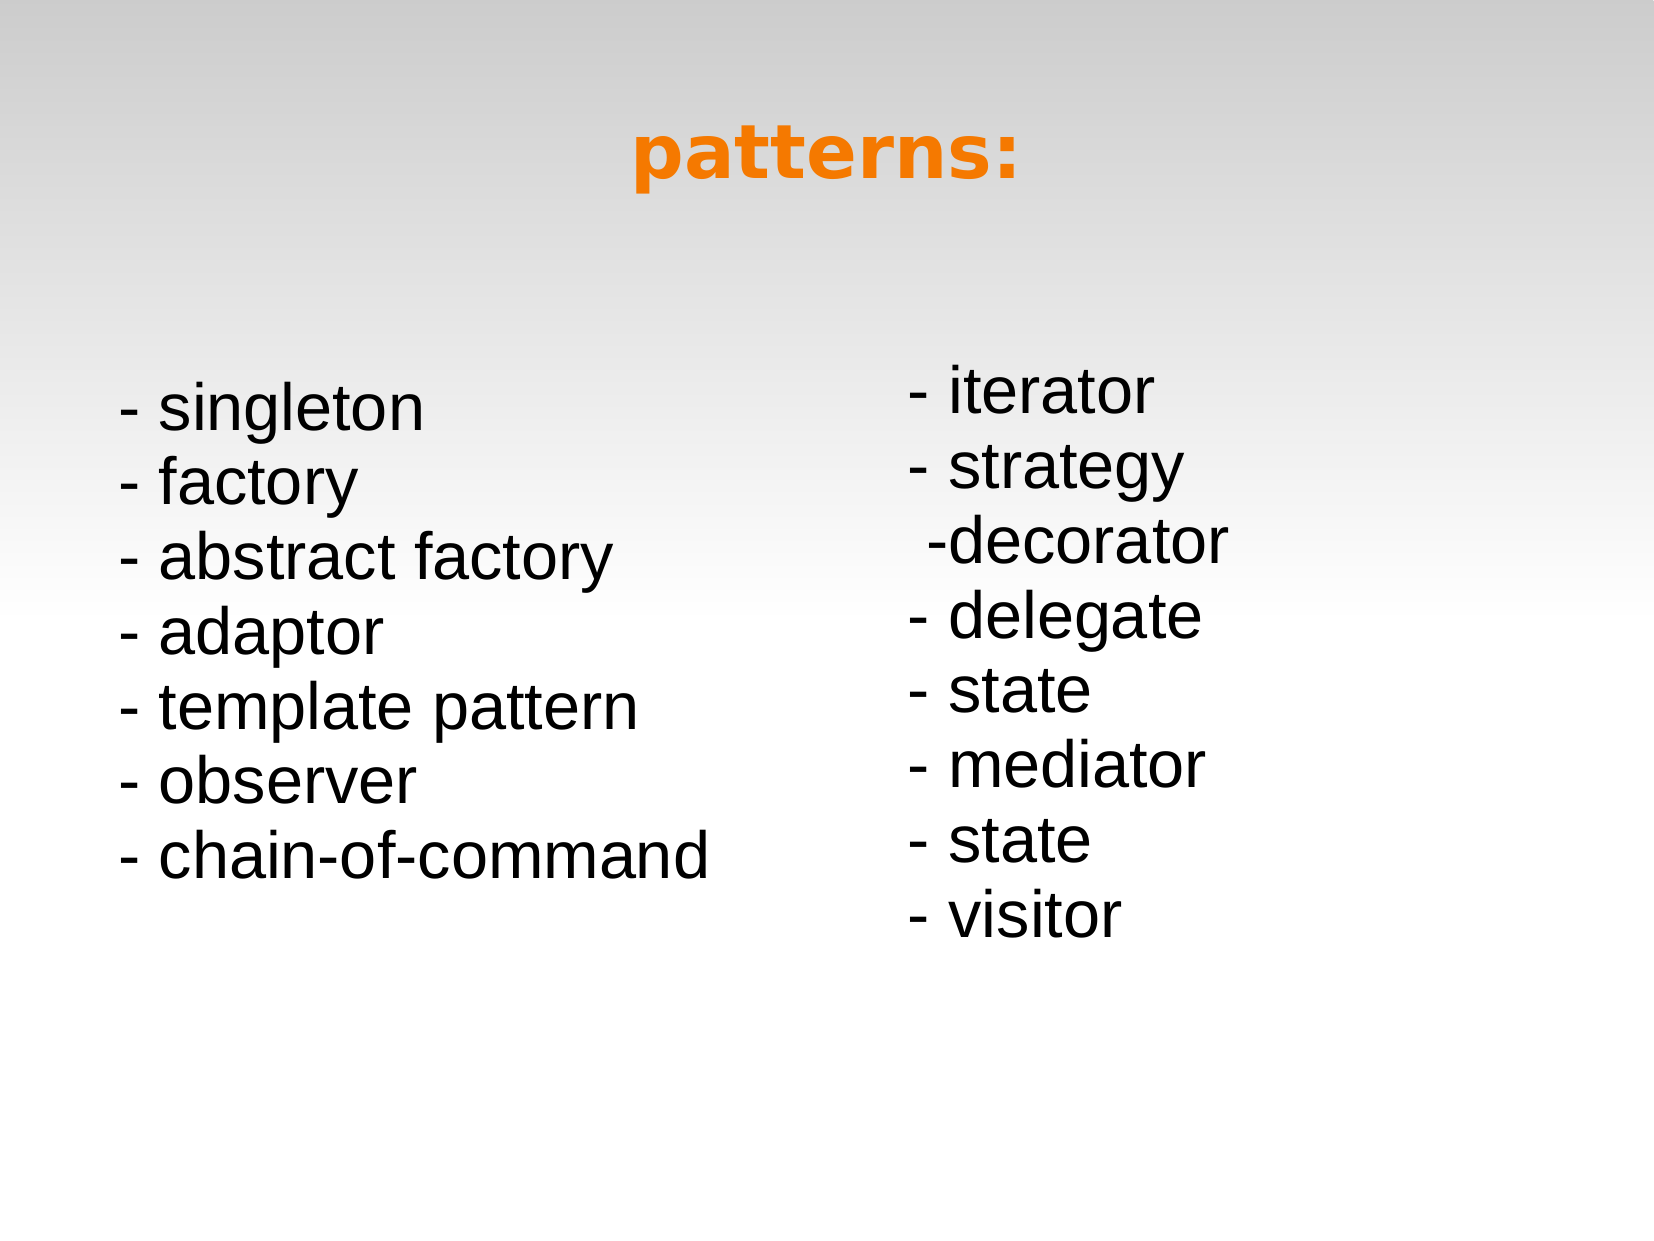

# patterns:
- iterator
- strategy
 -decorator
- delegate
- state
- mediator
- state
- visitor
- singleton
- factory
- abstract factory
- adaptor
- template pattern
- observer
- chain-of-command